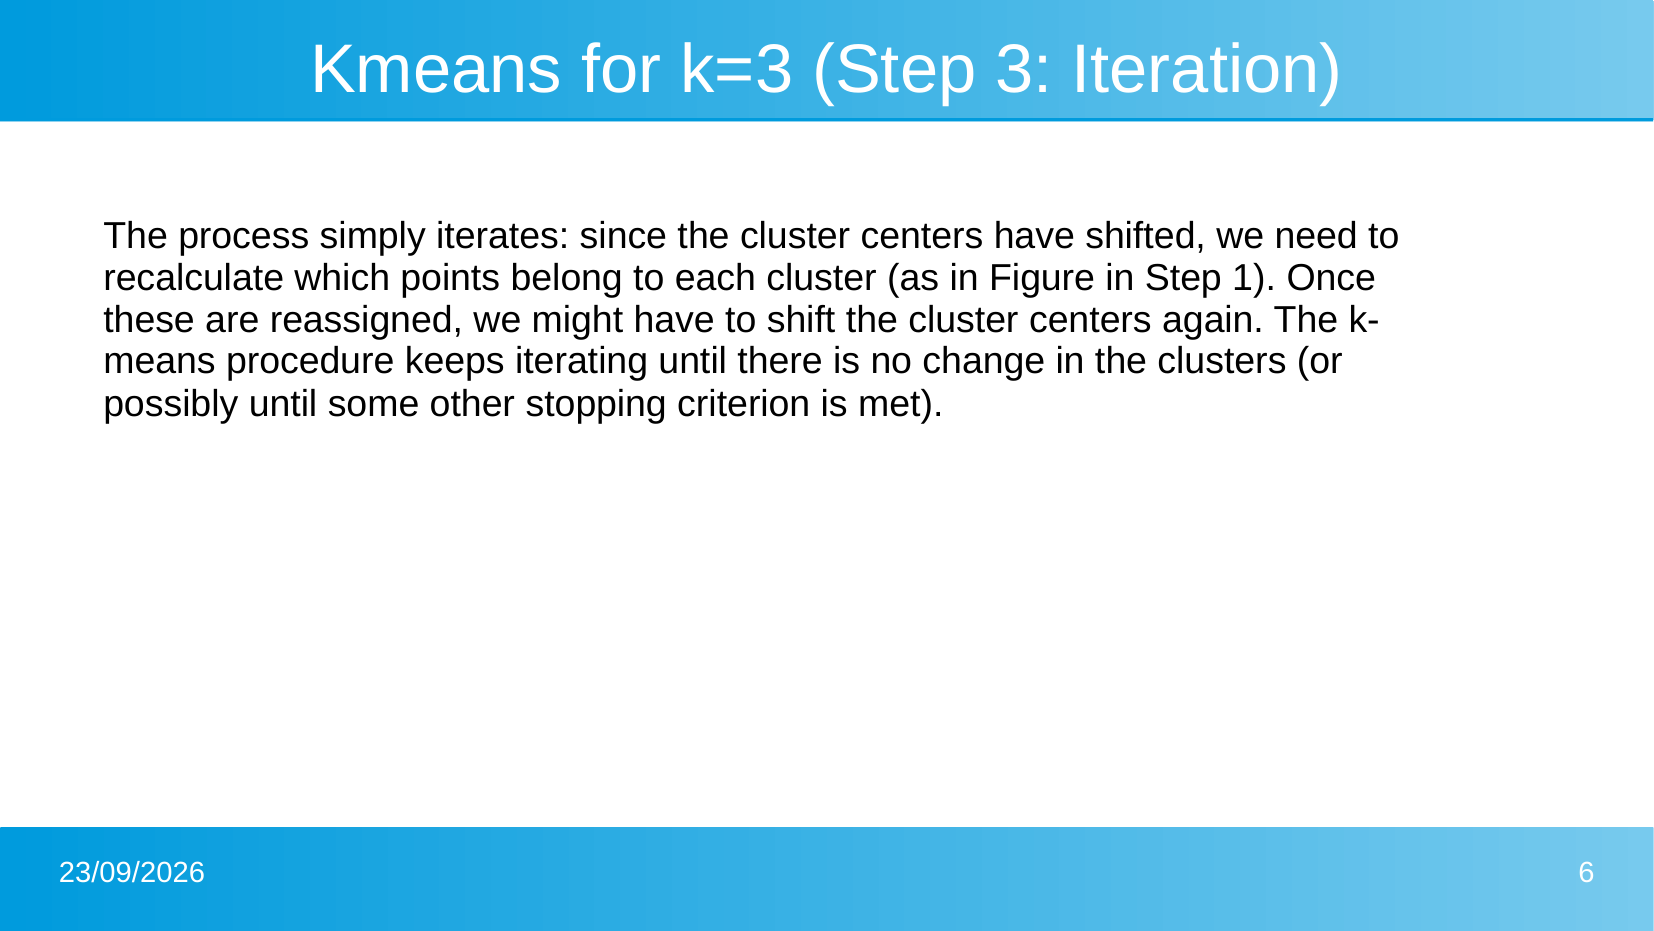

# Kmeans for k=3 (Step 3: Iteration)
The process simply iterates: since the cluster centers have shifted, we need to recalculate which points belong to each cluster (as in Figure in Step 1). Once these are reassigned, we might have to shift the cluster centers again. The k-means procedure keeps iterating until there is no change in the clusters (or possibly until some other stopping criterion is met).
6